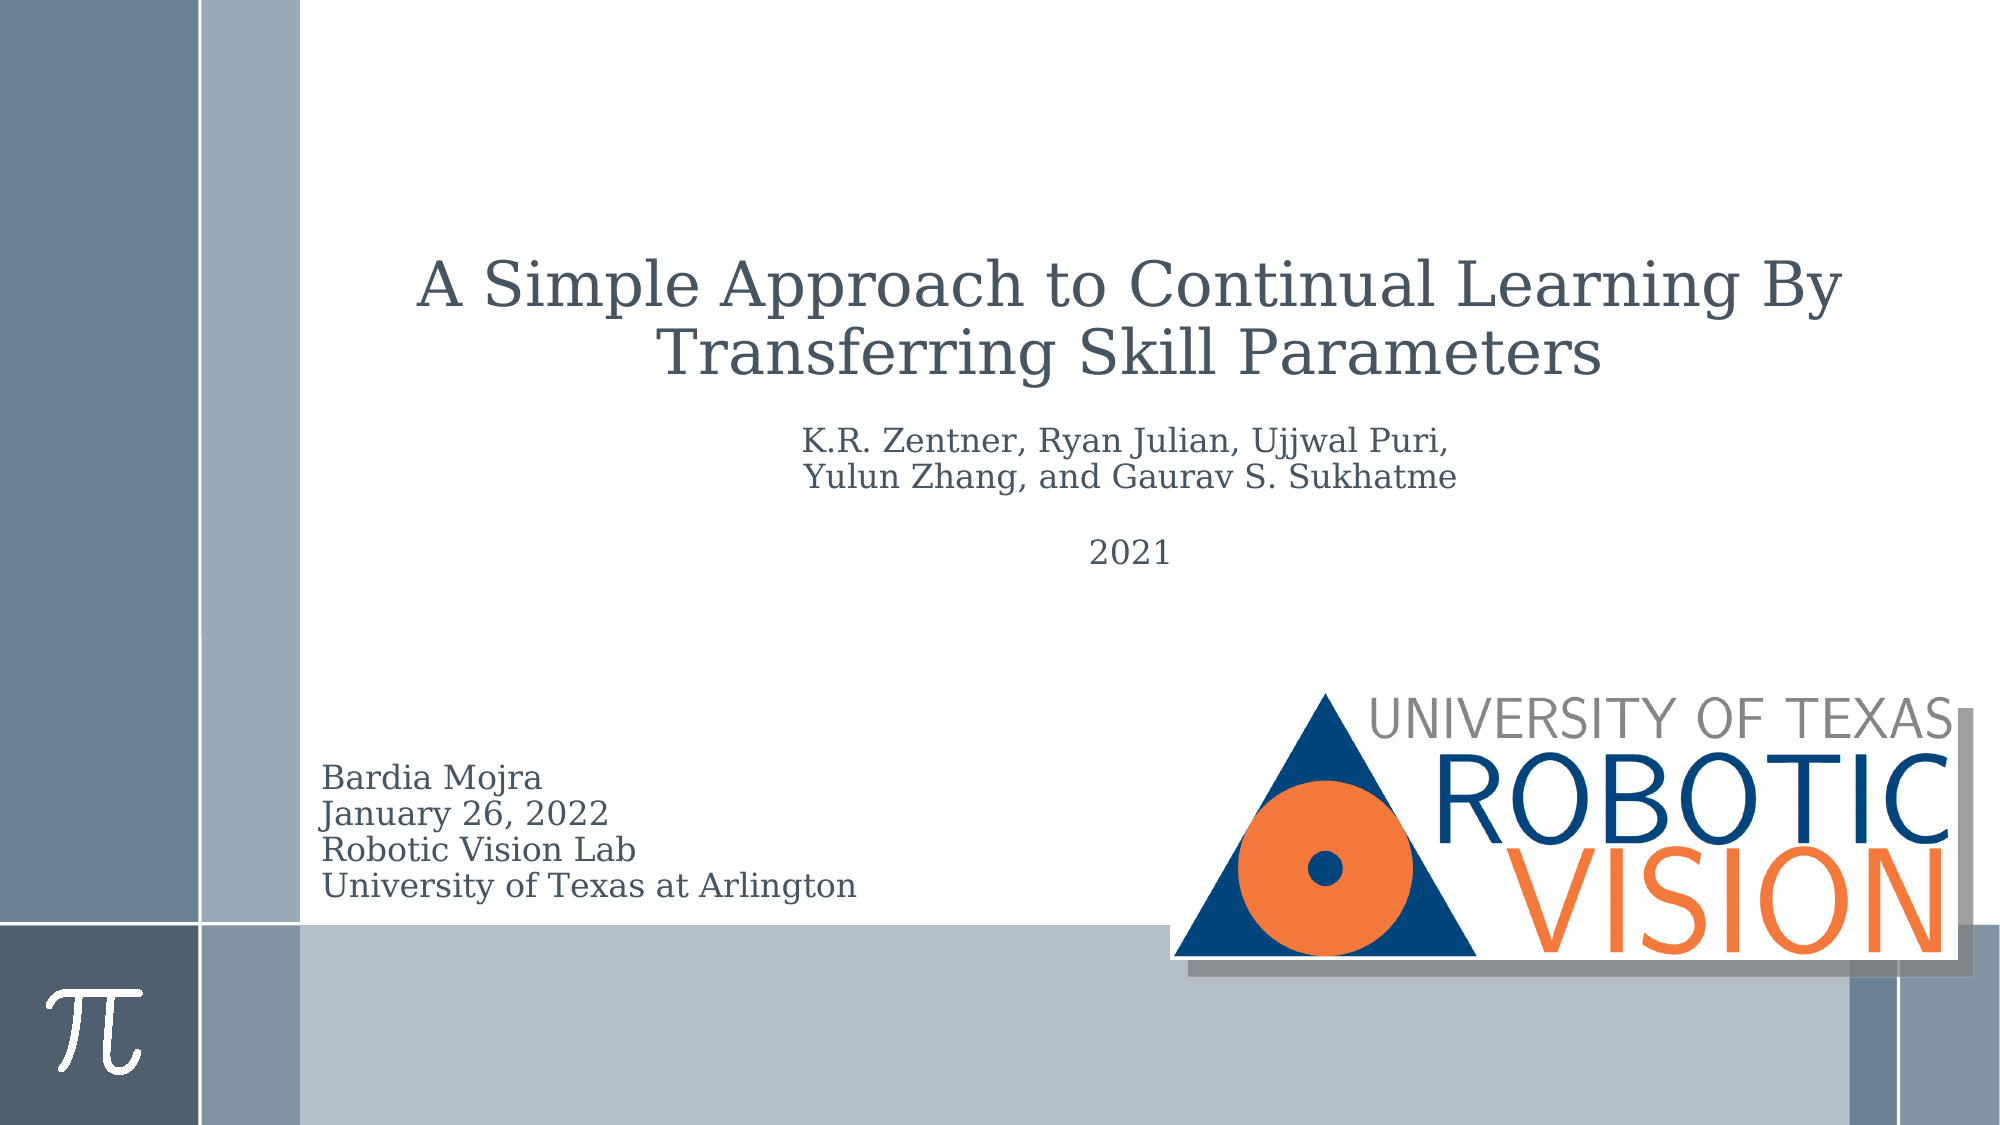

A Simple Approach to Continual Learning By
Transferring Skill Parameters
K.R. Zentner, Ryan Julian, Ujjwal Puri,
Yulun Zhang, and Gaurav S. Sukhatme
2021
Bardia Mojra
January 26, 2022
Robotic Vision Lab
University of Texas at Arlington